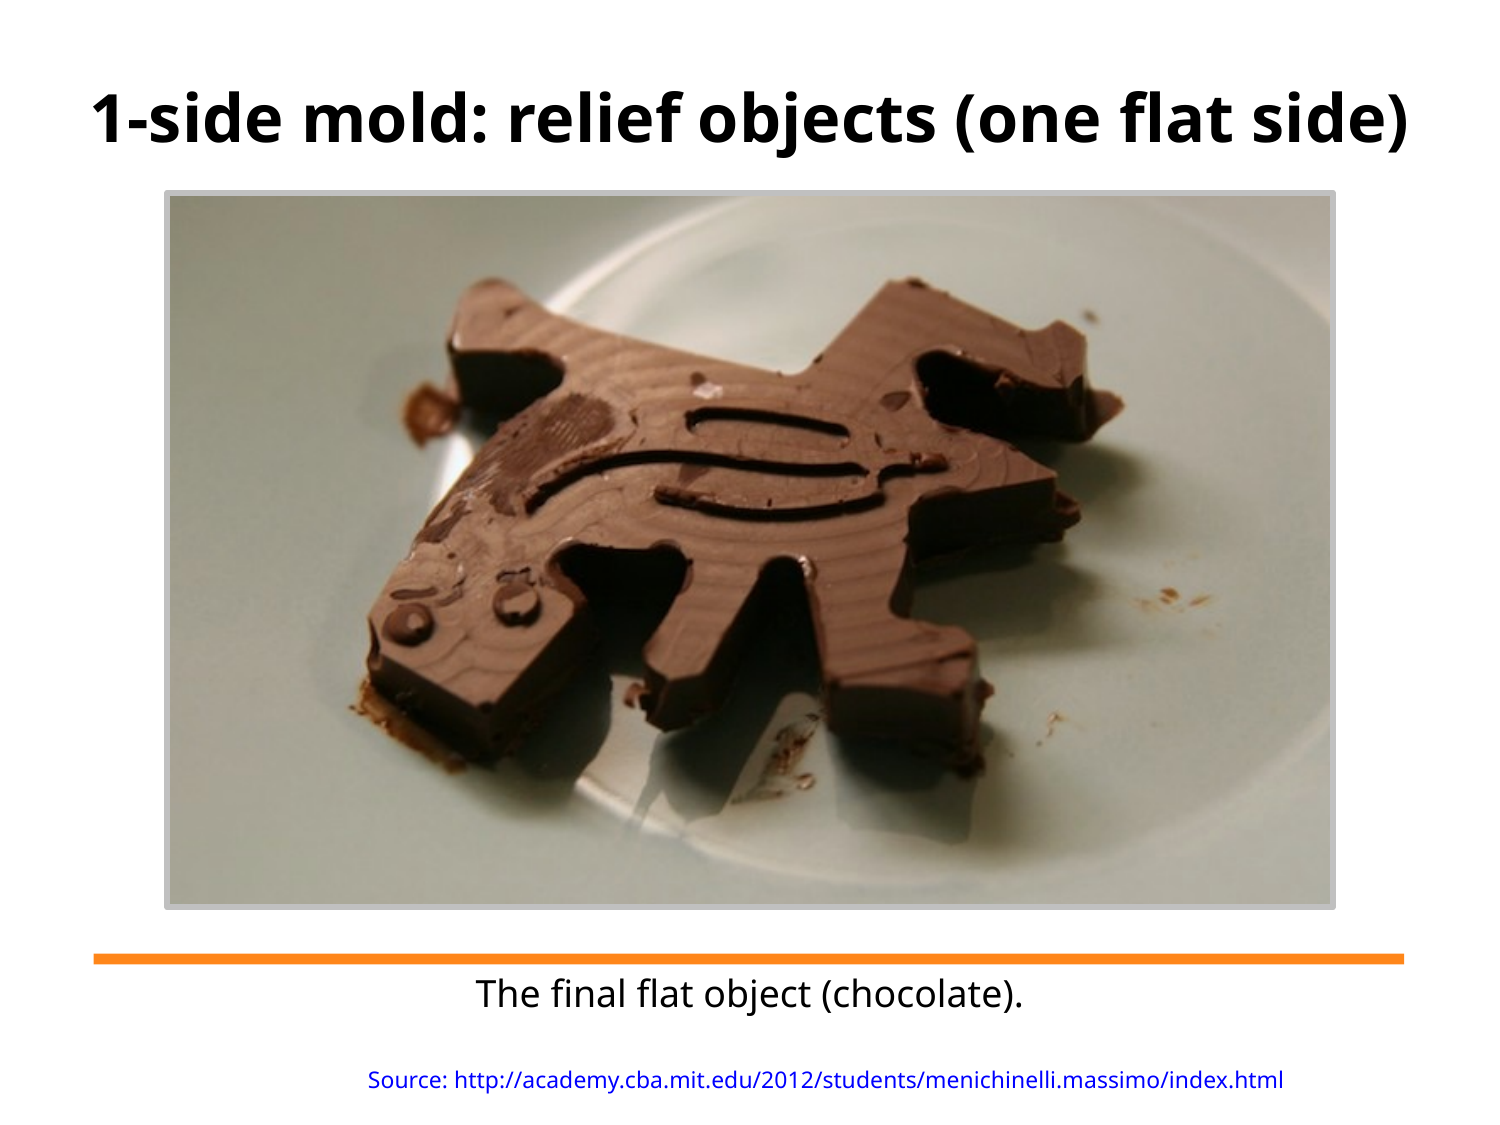

# 1-side mold: relief objects (one flat side)
The final flat object (chocolate).
Source: http://academy.cba.mit.edu/2012/students/menichinelli.massimo/index.html